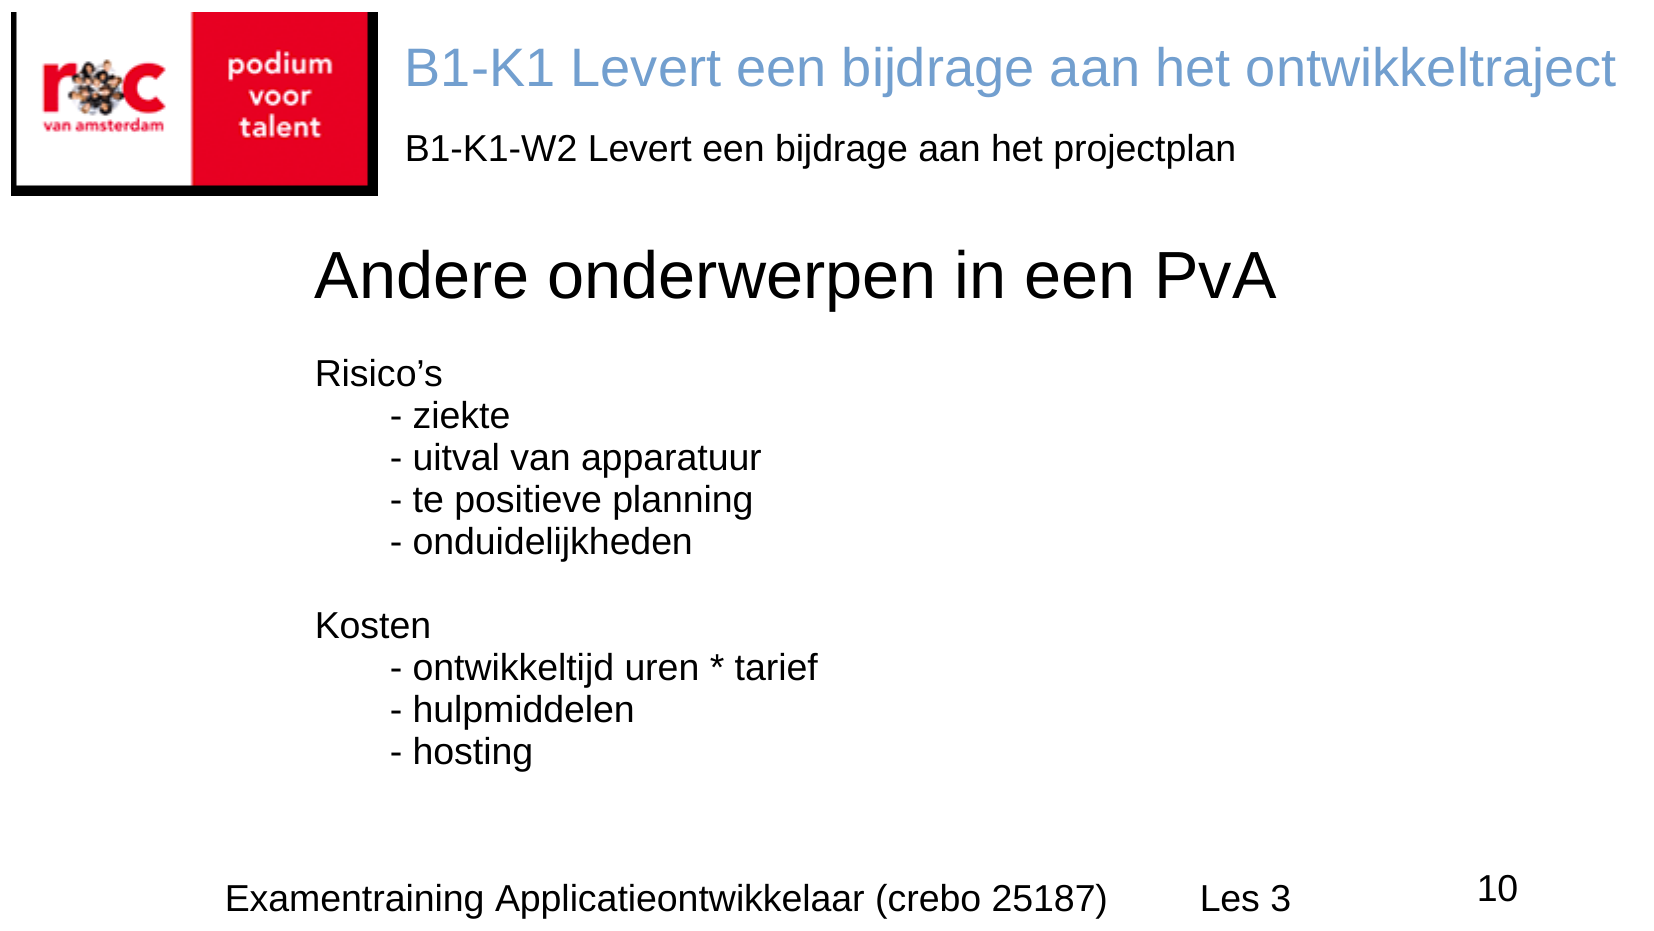

B1-K1 Levert een bijdrage aan het ontwikkeltraject
B1-K1-W2 Levert een bijdrage aan het projectplan
Andere onderwerpen in een PvA
Risico’s
	- ziekte
	- uitval van apparatuur
	- te positieve planning
	- onduidelijkheden
Kosten
	- ontwikkeltijd uren * tarief
	- hulpmiddelen
	- hosting
Examentraining Applicatieontwikkelaar (crebo 25187)
Les 3